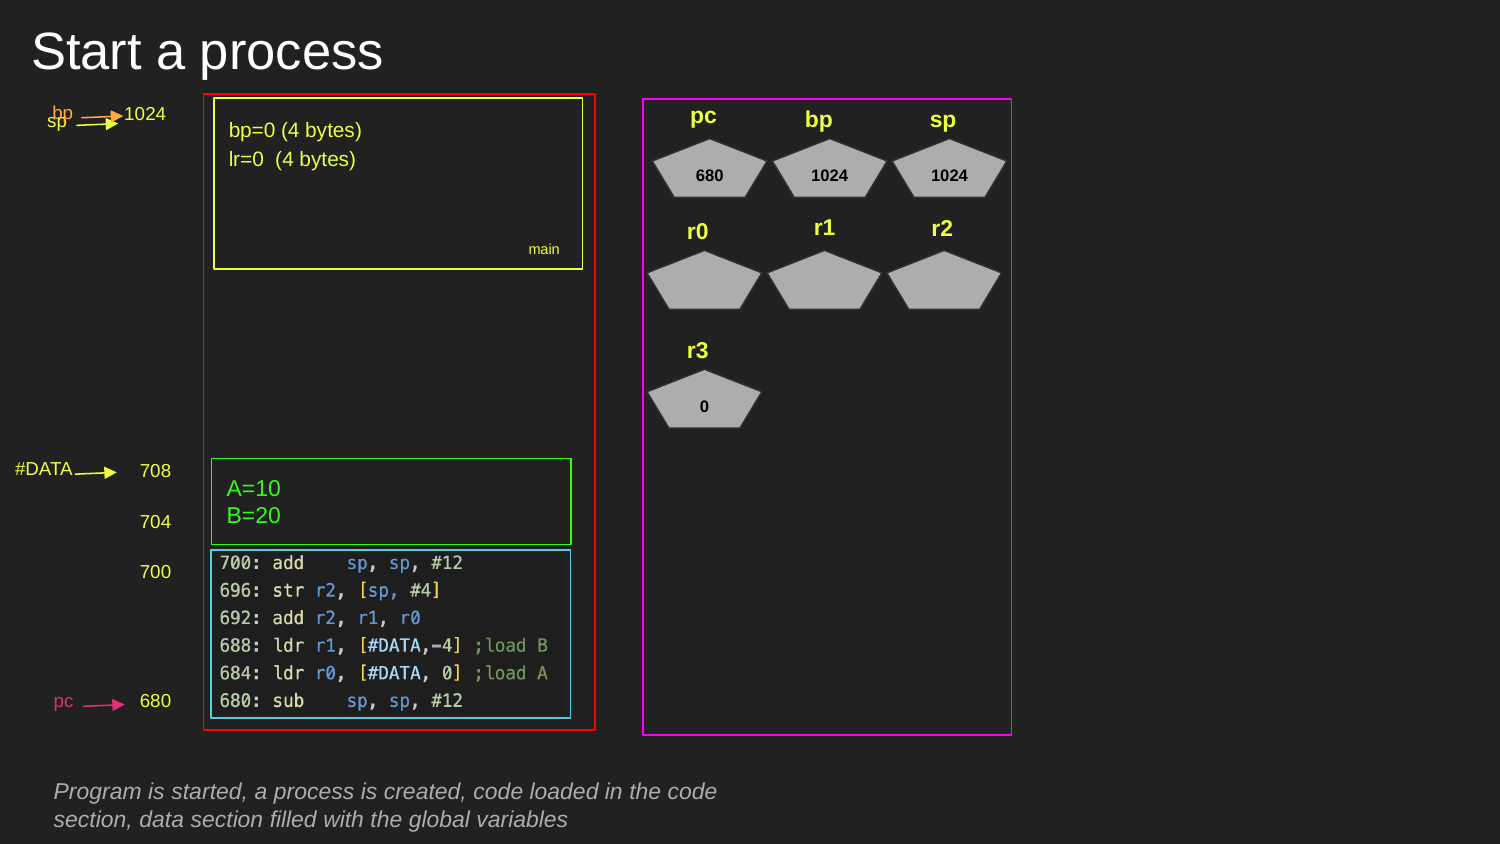

# Start a process
bp
pc
1024
bp
sp
sp
bp=0 (4 bytes)
lr=0 (4 bytes)
680
1024
1024
r1
r2
r0
main
r3
0
#DATA
708
A=10
B=20
704
700
-
pc
680
Program is started, a process is created, code loaded in the code section, data section filled with the global variables